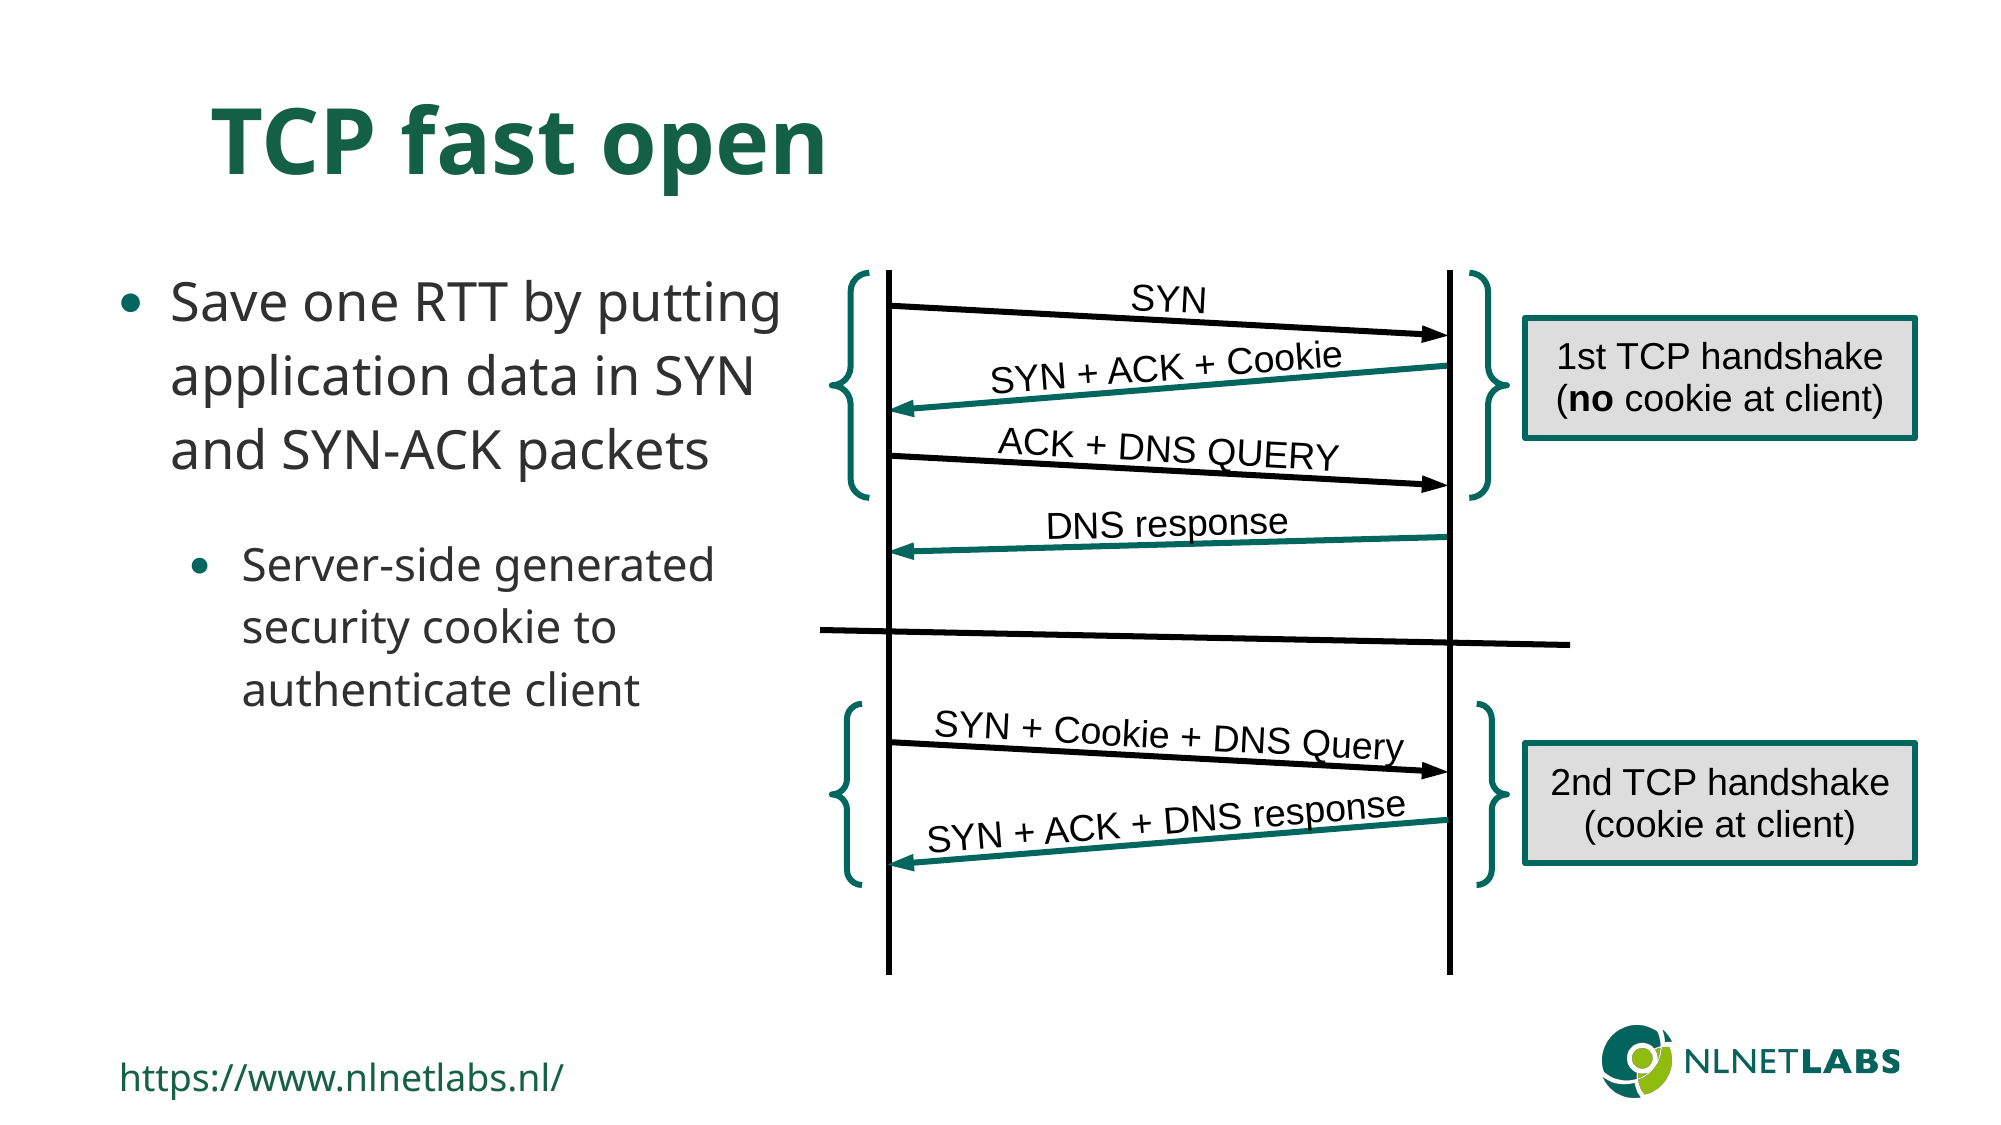

# TCP fast open
Save one RTT by putting application data in SYN and SYN-ACK packets
Server-side generated security cookie to authenticate client
SYN
1st TCP handshake
(no cookie at client)
SYN + ACK + Cookie
ACK + DNS QUERY
DNS response
SYN + Cookie + DNS Query
2nd TCP handshake
(cookie at client)
SYN + ACK + DNS response